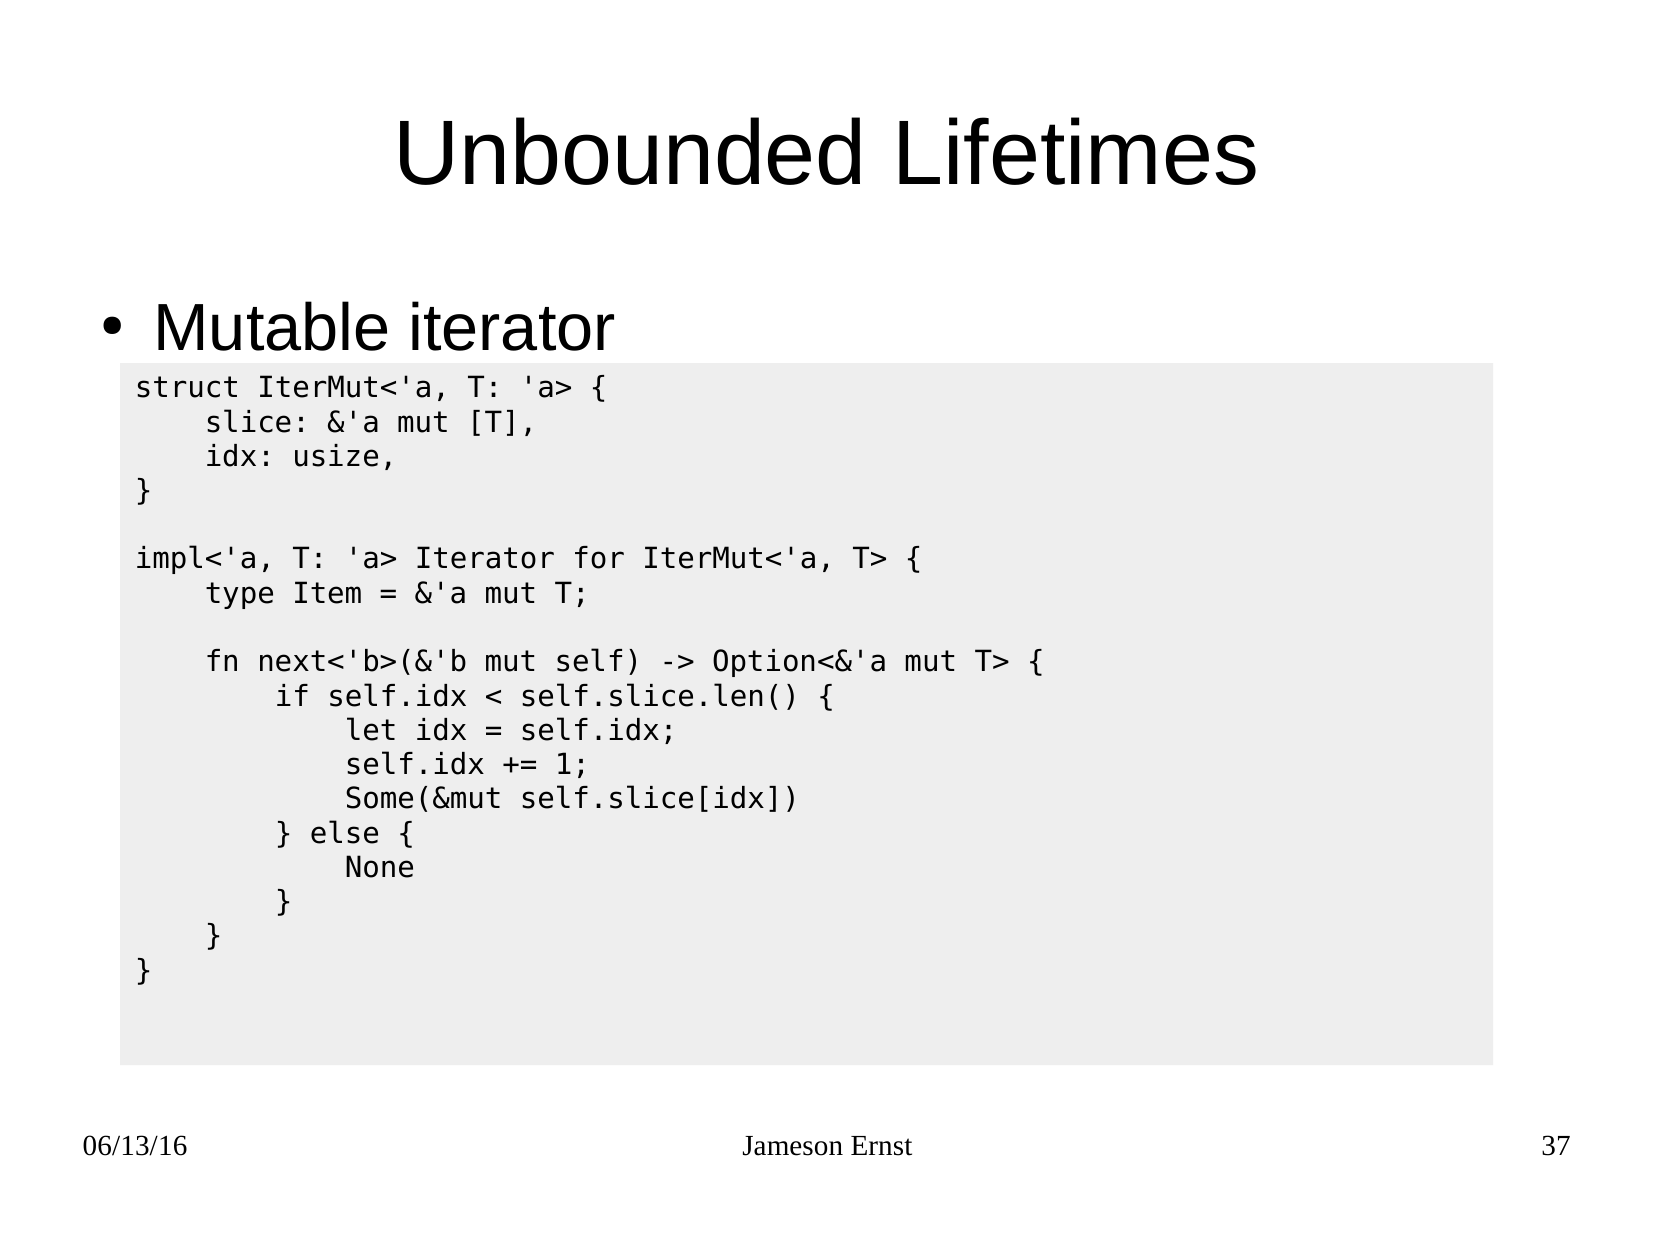

# Unbounded Lifetimes
Mutable iterator
struct IterMut<'a, T: 'a> {
 slice: &'a mut [T],
 idx: usize,
}
impl<'a, T: 'a> Iterator for IterMut<'a, T> {
 type Item = &'a mut T;
 fn next<'b>(&'b mut self) -> Option<&'a mut T> {
 if self.idx < self.slice.len() {
 let idx = self.idx;
 self.idx += 1;
 Some(&mut self.slice[idx])
 } else {
 None
 }
 }
}
06/13/16
Jameson Ernst
37